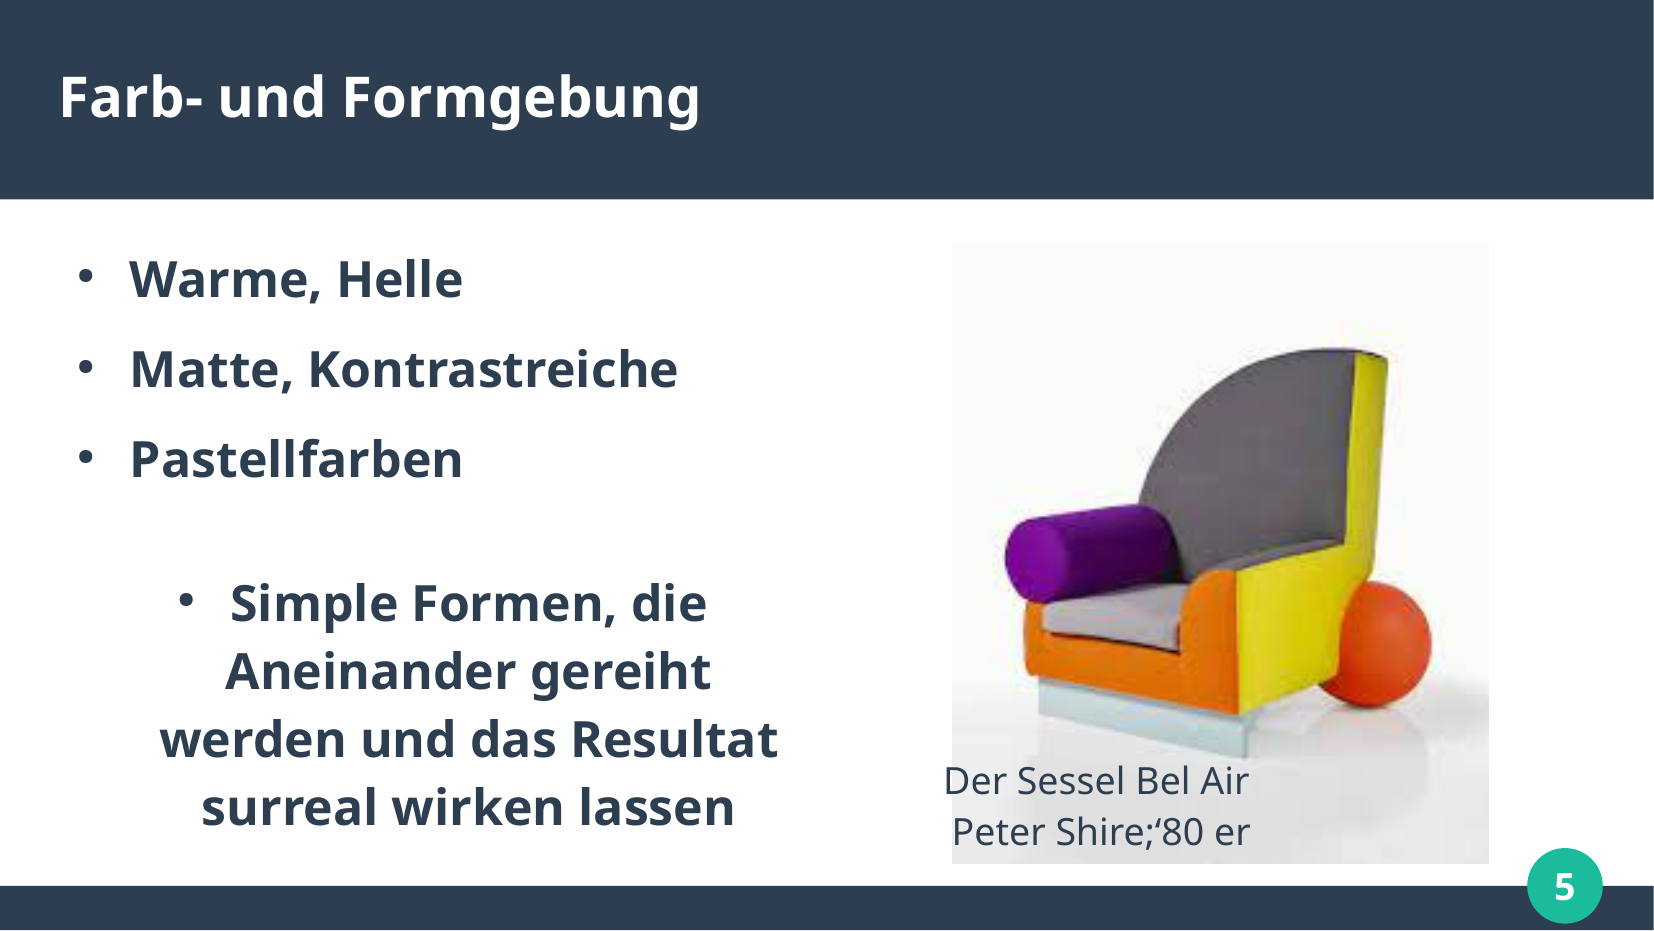

# Farb- und Formgebung
Warme, Helle
Matte, Kontrastreiche
Pastellfarben
Simple Formen, die Aneinander gereiht werden und das Resultat surreal wirken lassen
Der Sessel Bel Air
Peter Shire;‘80 er